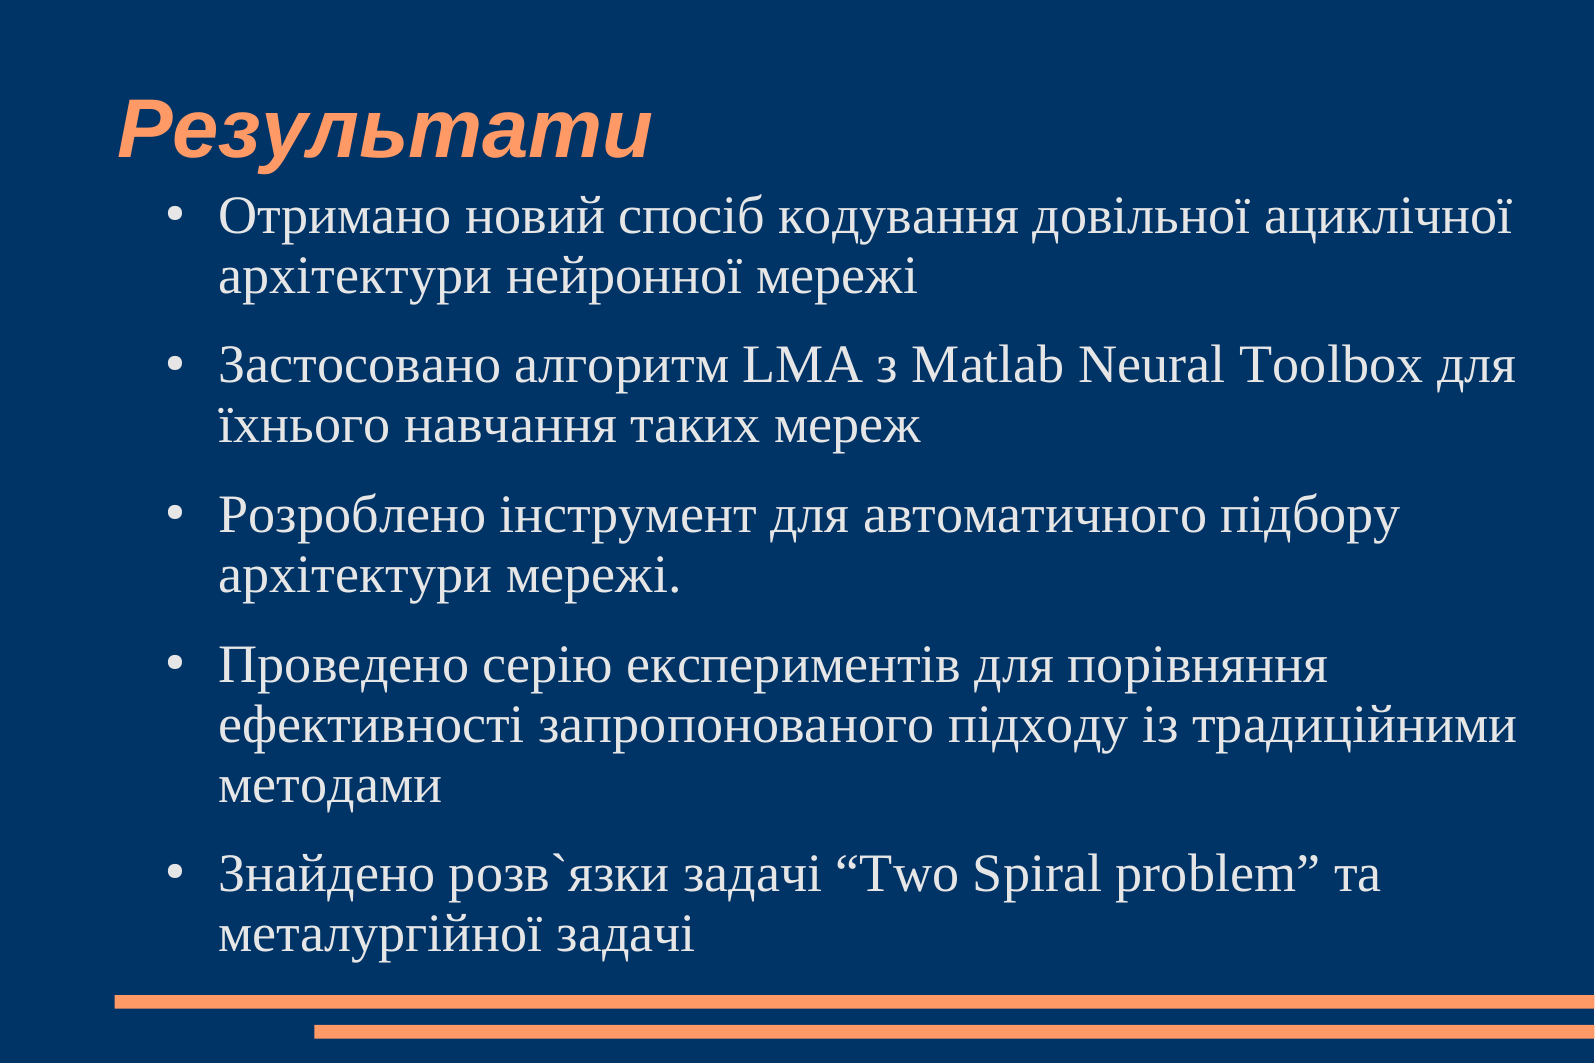

# Результати
Отримано новий спосіб кодування довільної ациклічної архітектури нейронної мережі
Застосовано алгоритм LMA з Matlab Neural Toolbox для їхнього навчання таких мереж
Розроблено інструмент для автоматичного підбору архітектури мережі.
Проведено серію експериментів для порівняння ефективності запропонованого підходу із традиційними методами
Знайдено розв`язки задачі “Two Spiral problem” та металургійної задачі